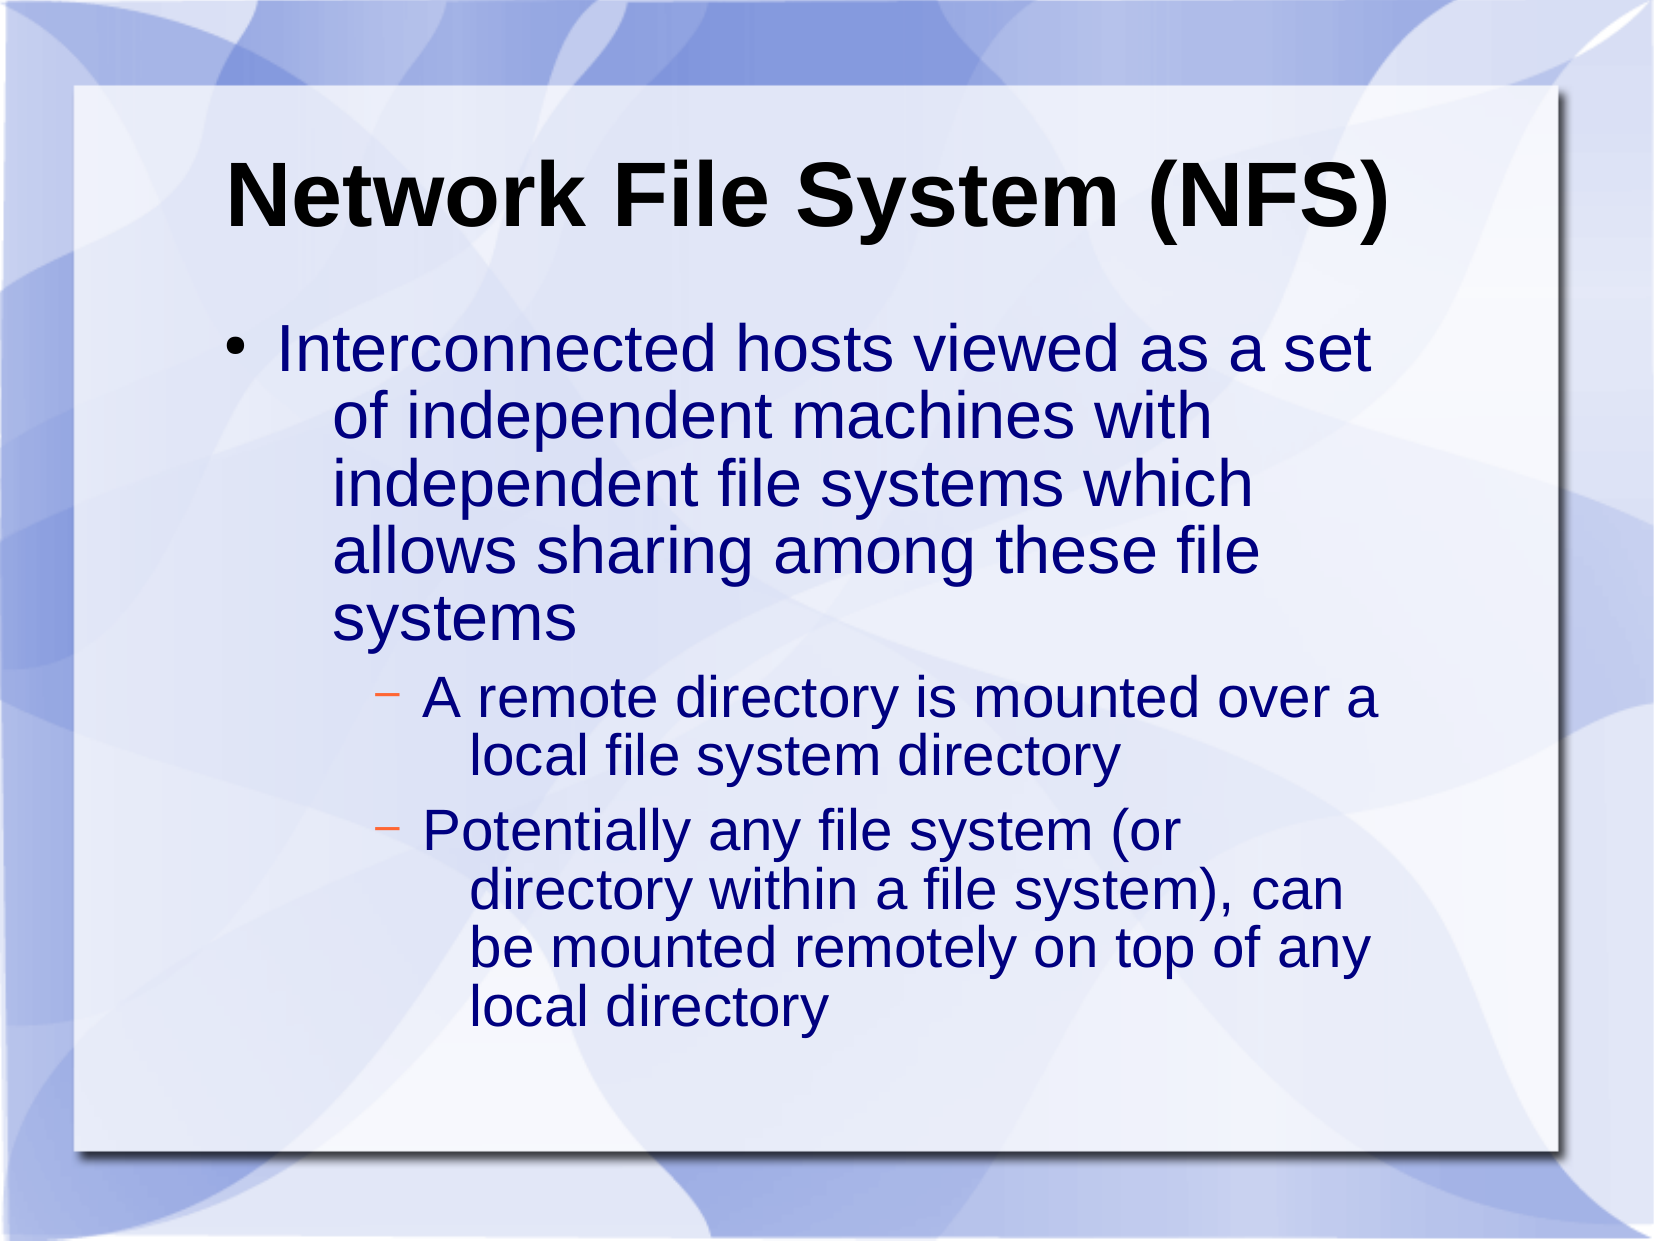

# Network File System (NFS)
Interconnected hosts viewed as a set of independent machines with independent file systems which allows sharing among these file systems
A remote directory is mounted over a local file system directory
Potentially any file system (or directory within a file system), can be mounted remotely on top of any local directory